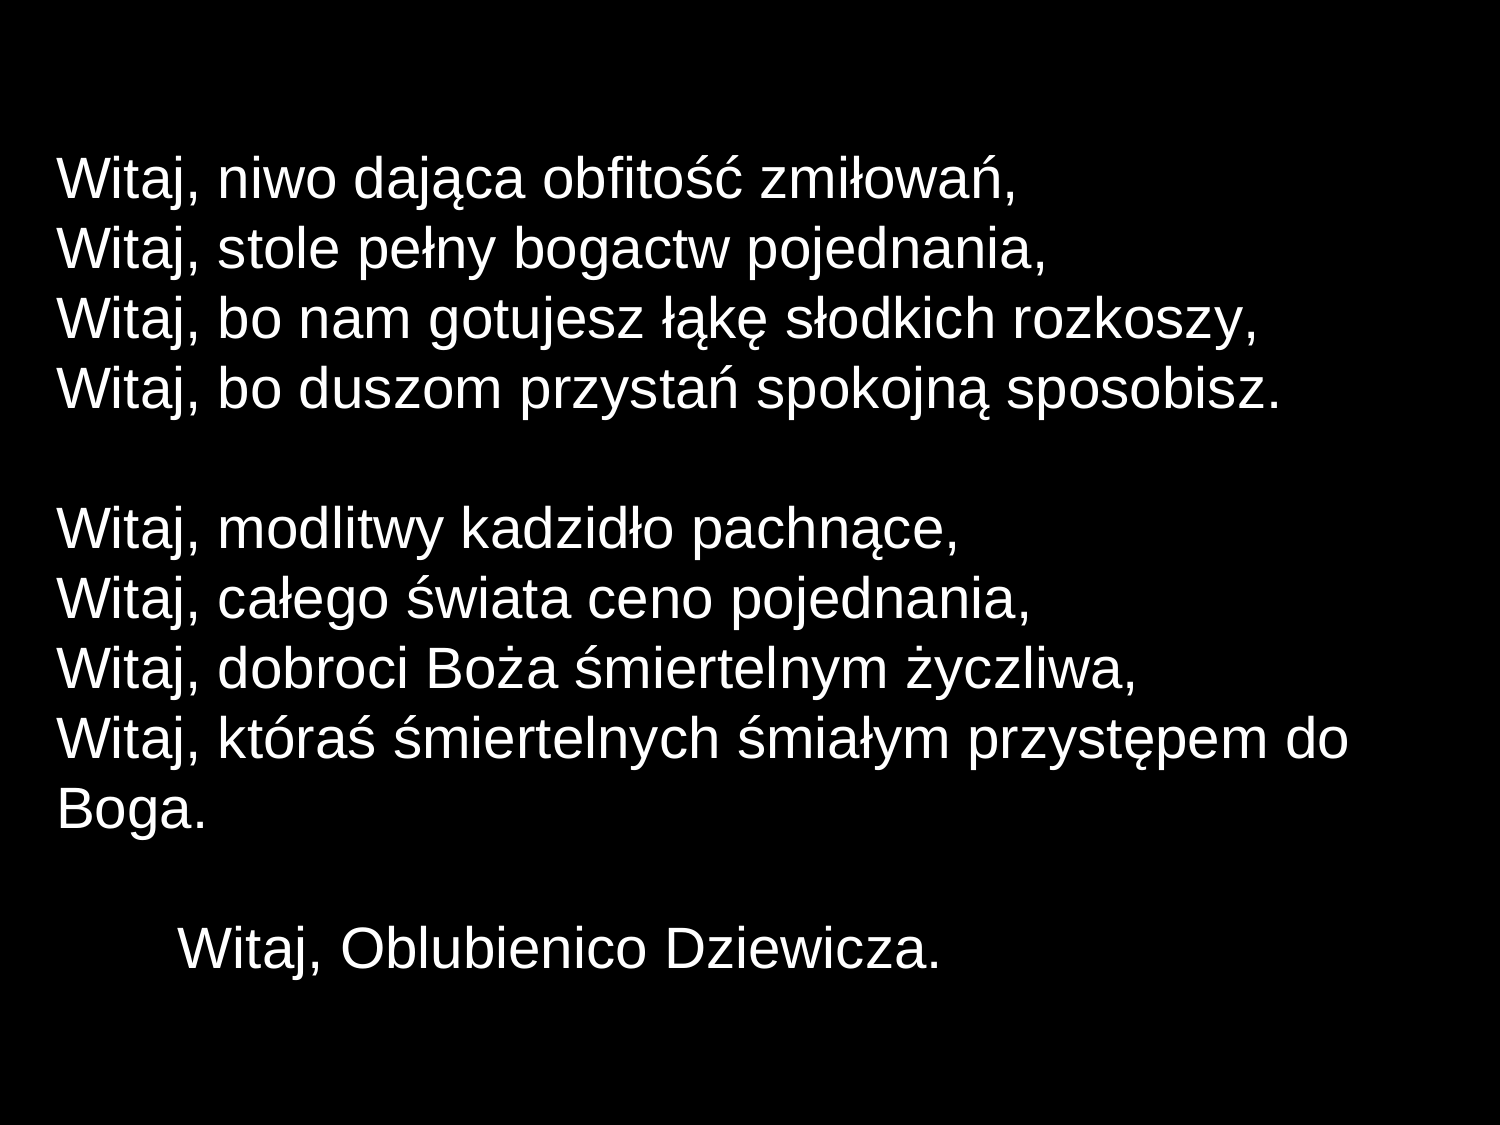

Witaj, niwo dająca obfitość zmiłowań,
Witaj, stole pełny bogactw pojednania,
Witaj, bo nam gotujesz łąkę słodkich rozkoszy,
Witaj, bo duszom przystań spokojną sposobisz.
Witaj, modlitwy kadzidło pachnące,
Witaj, całego świata ceno pojednania,
Witaj, dobroci Boża śmiertelnym życzliwa,
Witaj, któraś śmiertelnych śmiałym przystępem do Boga.
Witaj, Oblubienico Dziewicza.